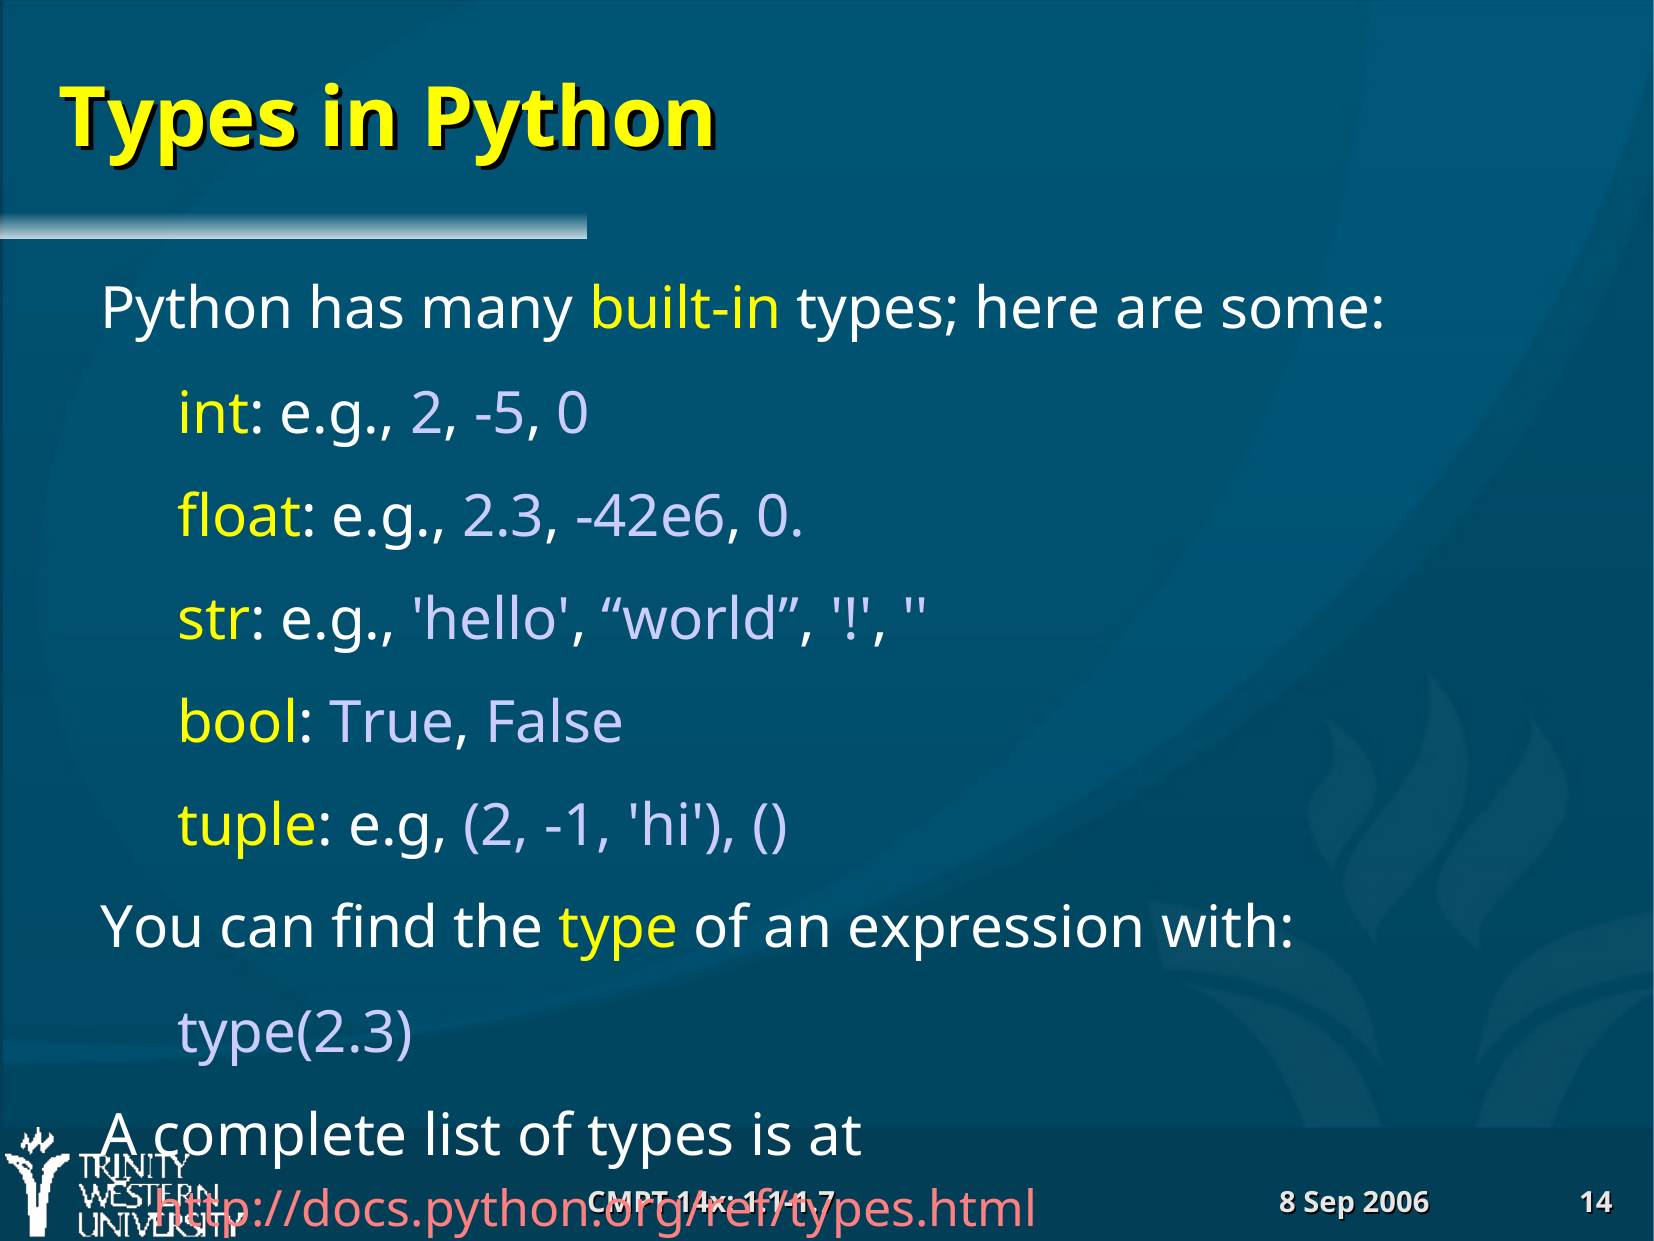

# Types in Python
Python has many built-in types; here are some:
int: e.g., 2, -5, 0
float: e.g., 2.3, -42e6, 0.
str: e.g., 'hello', “world”, '!', ''
bool: True, False
tuple: e.g, (2, -1, 'hi'), ()
You can find the type of an expression with:
type(2.3)
A complete list of types is at
http://docs.python.org/ref/types.html
CMPT 14x: 1.1-1.7
8 Sep 2006
14